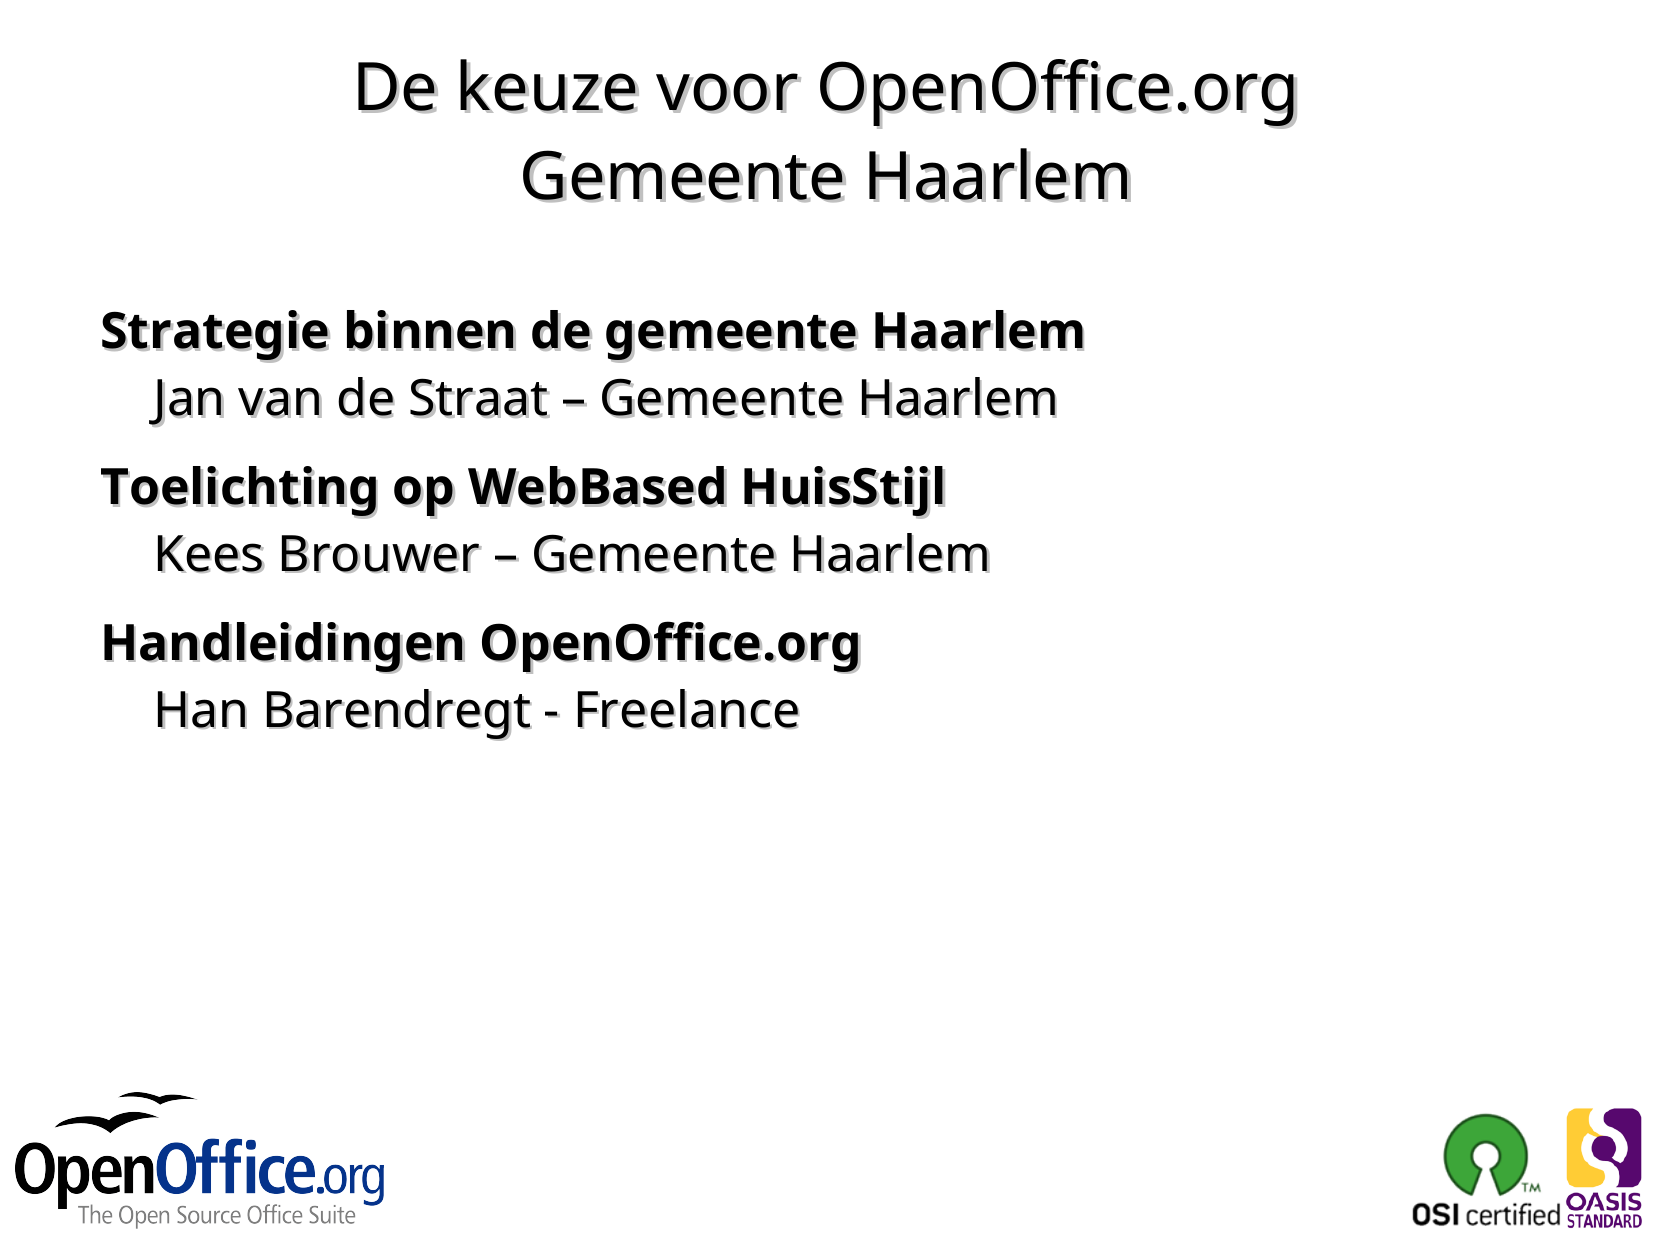

# De keuze voor OpenOffice.org Gemeente Haarlem
Strategie binnen de gemeente Haarlem
Jan van de Straat – Gemeente Haarlem
Toelichting op WebBased HuisStijl
Kees Brouwer – Gemeente Haarlem
Handleidingen OpenOffice.org
Han Barendregt - Freelance